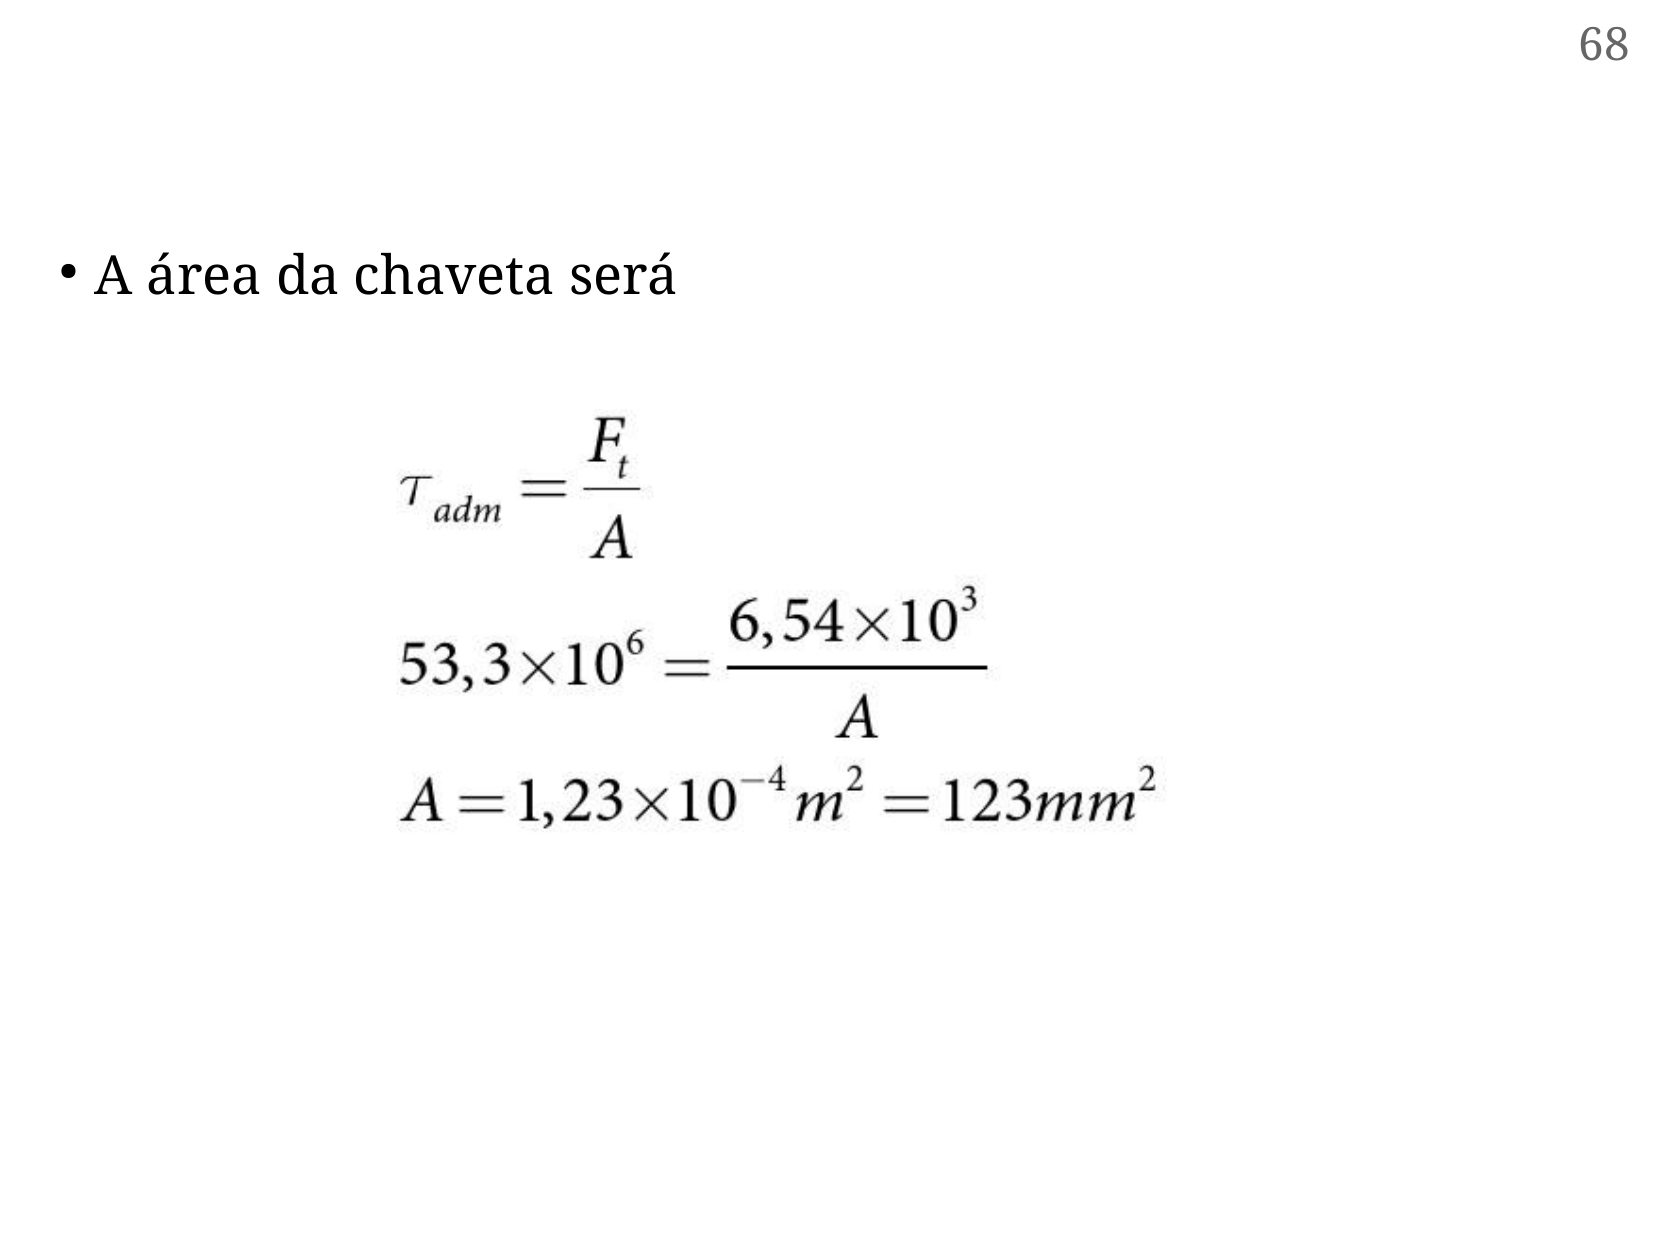

68
#
A área da chaveta será